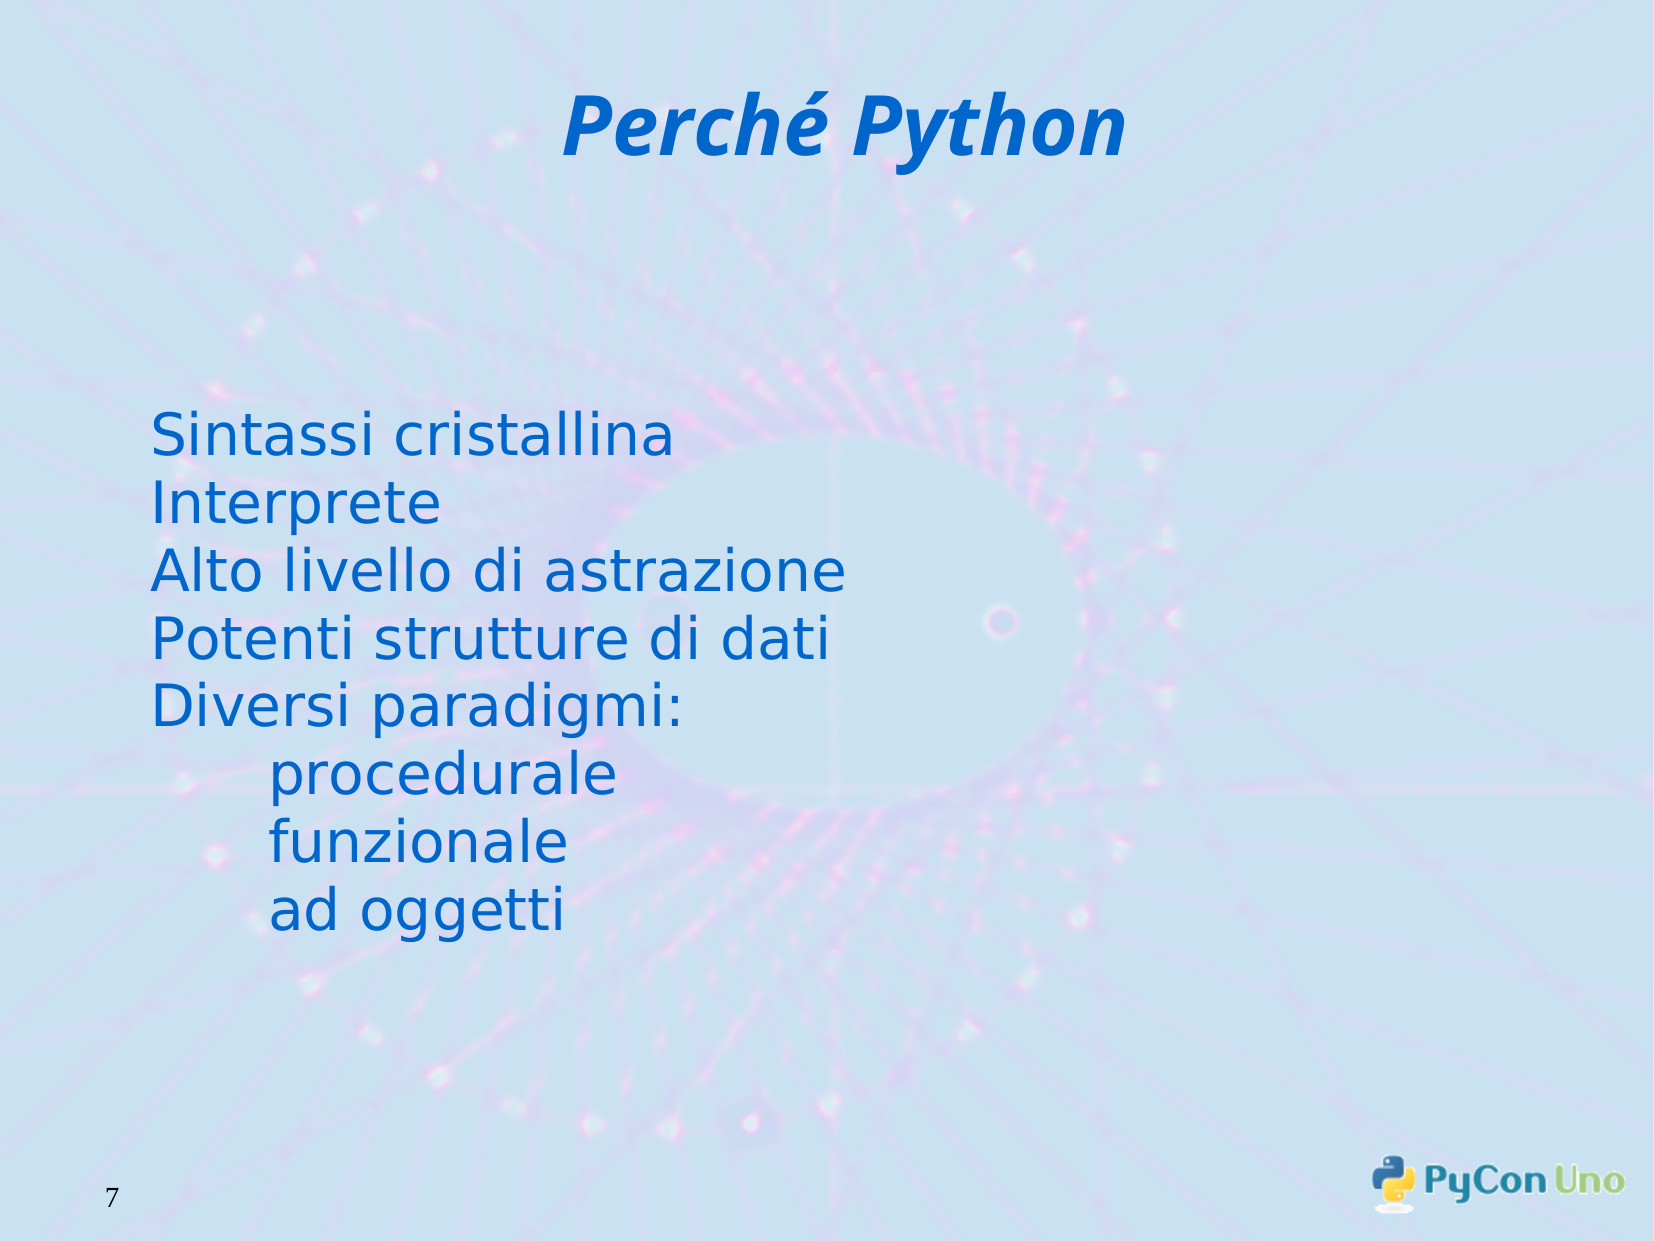

# Perché Python
Sintassi cristallina
Interprete
Alto livello di astrazione
Potenti strutture di dati
Diversi paradigmi:
procedurale
funzionale
ad oggetti
7